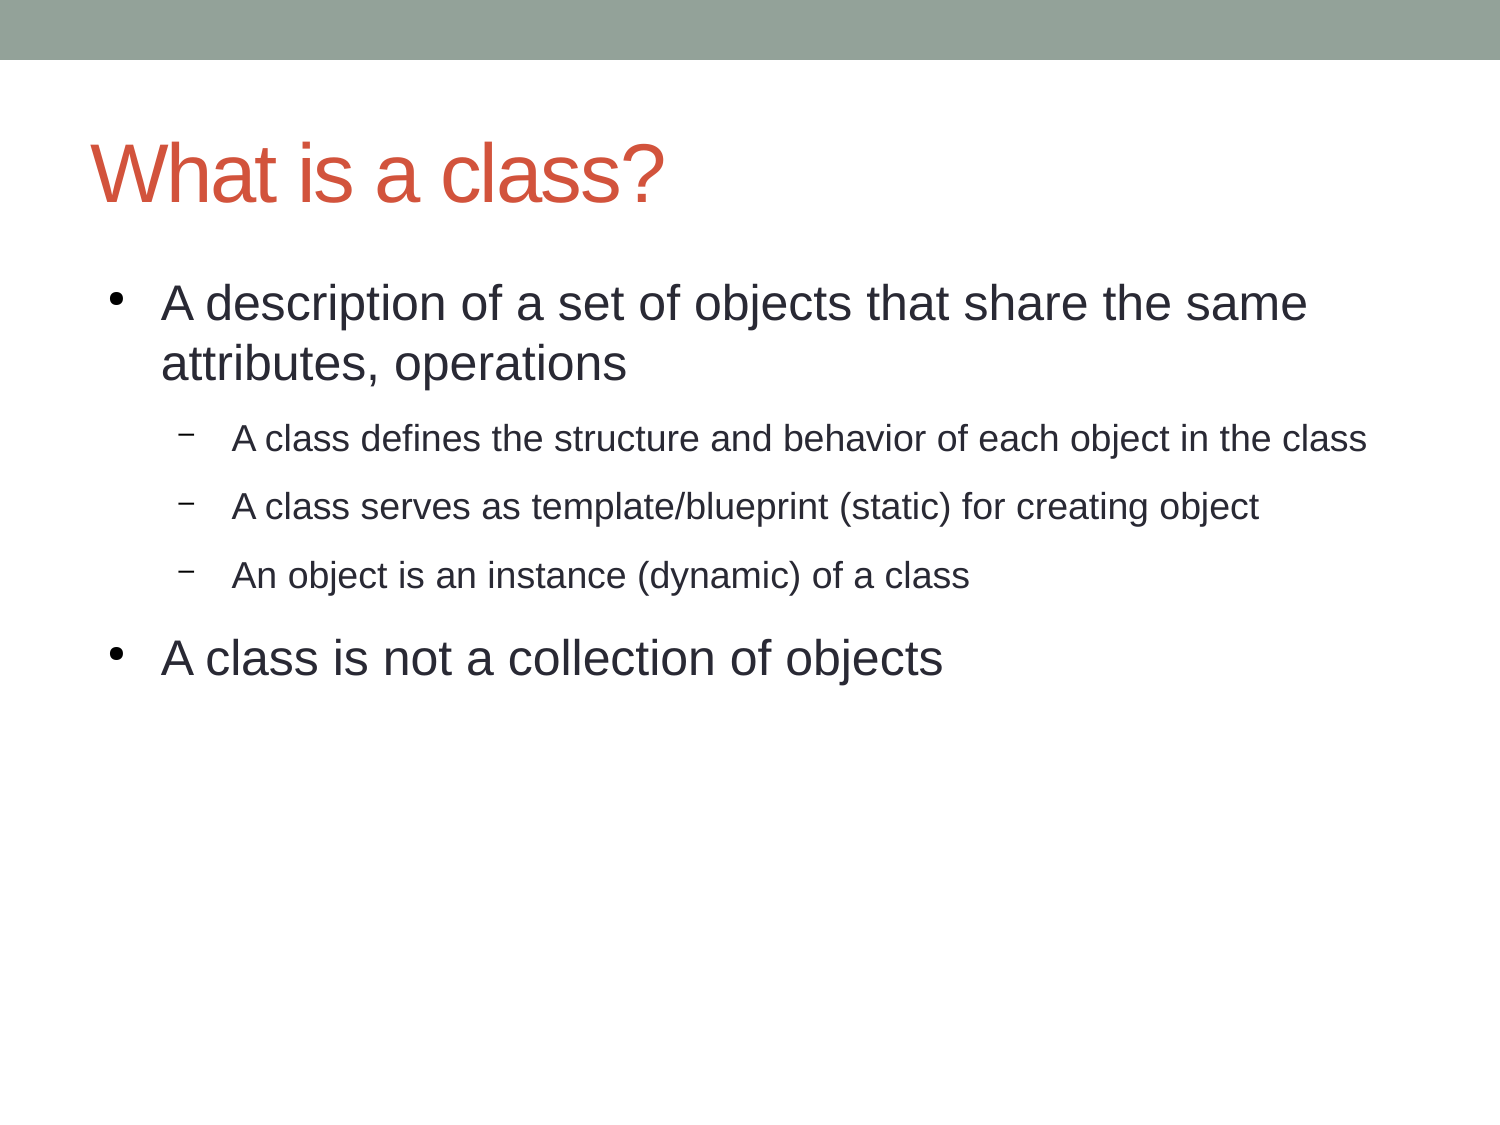

# What is a class?
A description of a set of objects that share the same attributes, operations
A class defines the structure and behavior of each object in the class
A class serves as template/blueprint (static) for creating object
An object is an instance (dynamic) of a class
A class is not a collection of objects